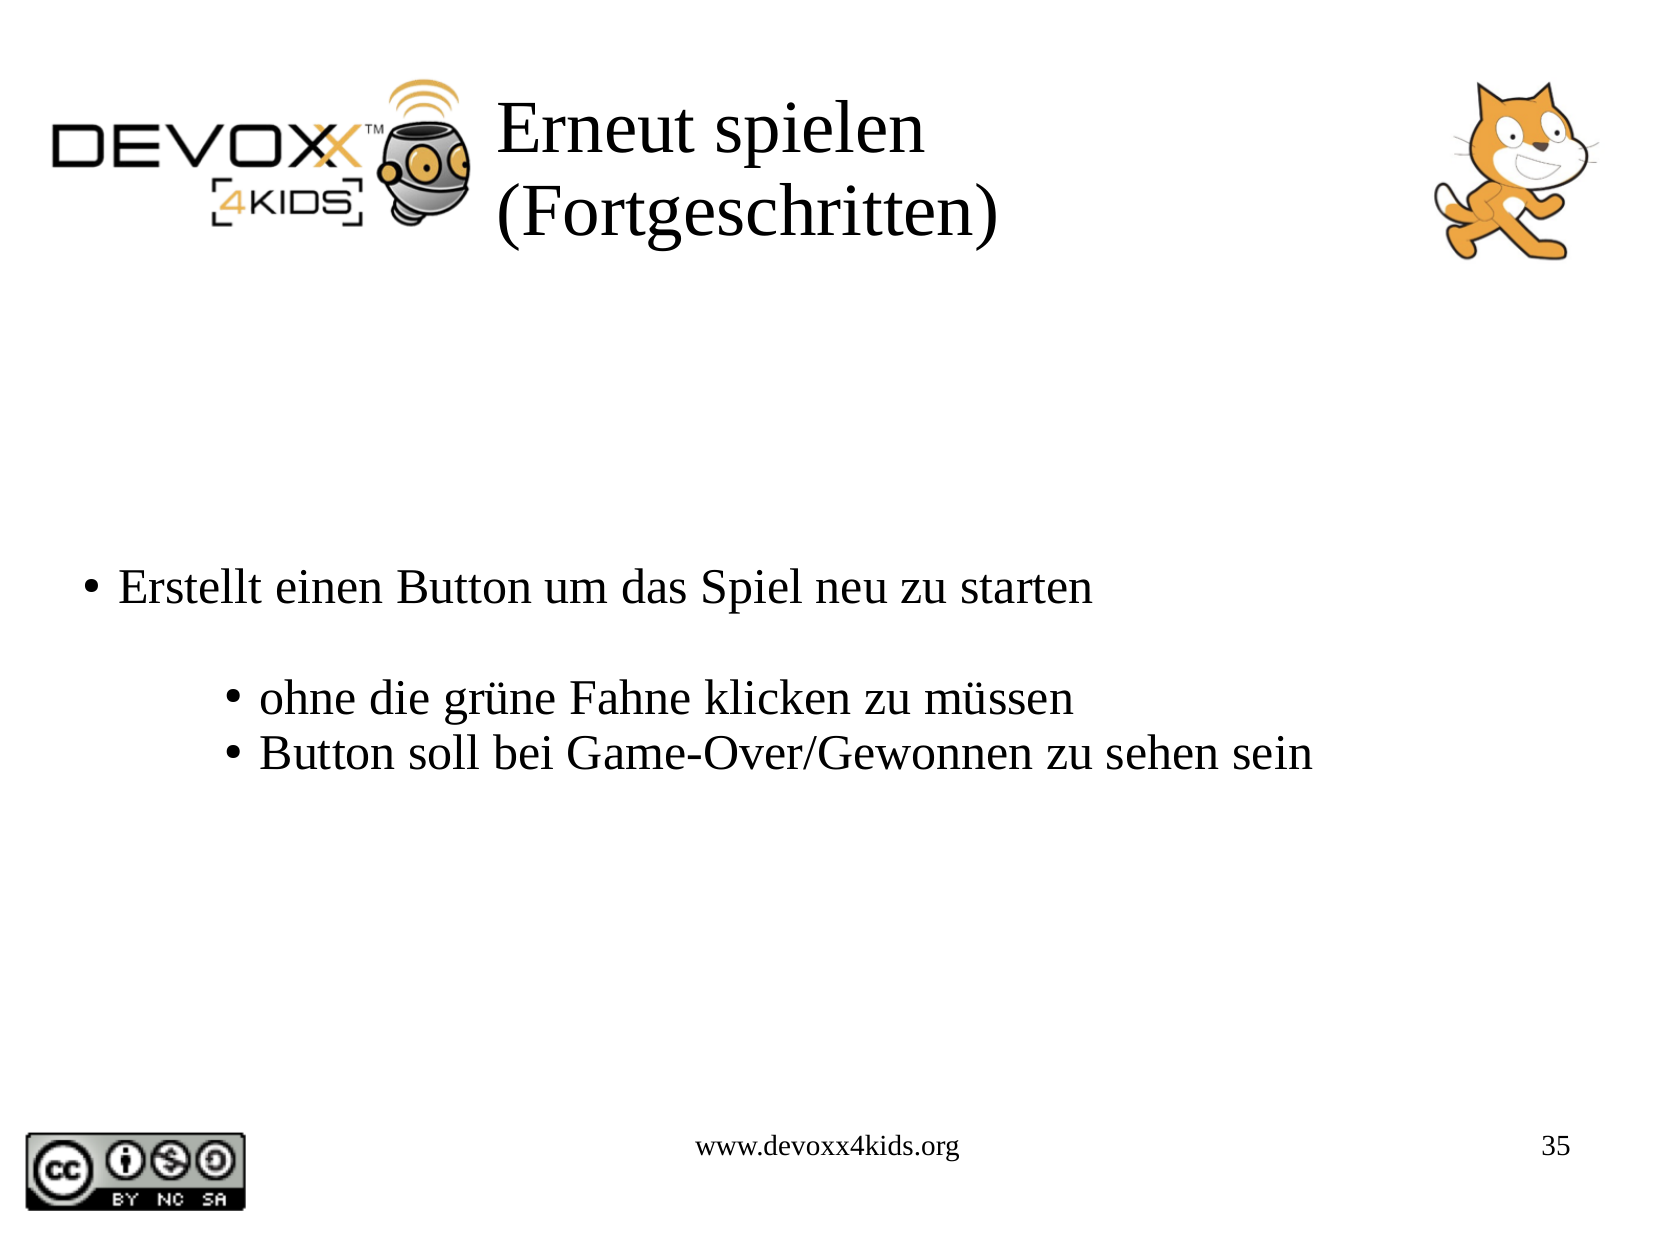

# Erneut spielen (Fortgeschritten)
Erstellt einen Button um das Spiel neu zu starten
ohne die grüne Fahne klicken zu müssen
Button soll bei Game-Over/Gewonnen zu sehen sein
www.devoxx4kids.org
35